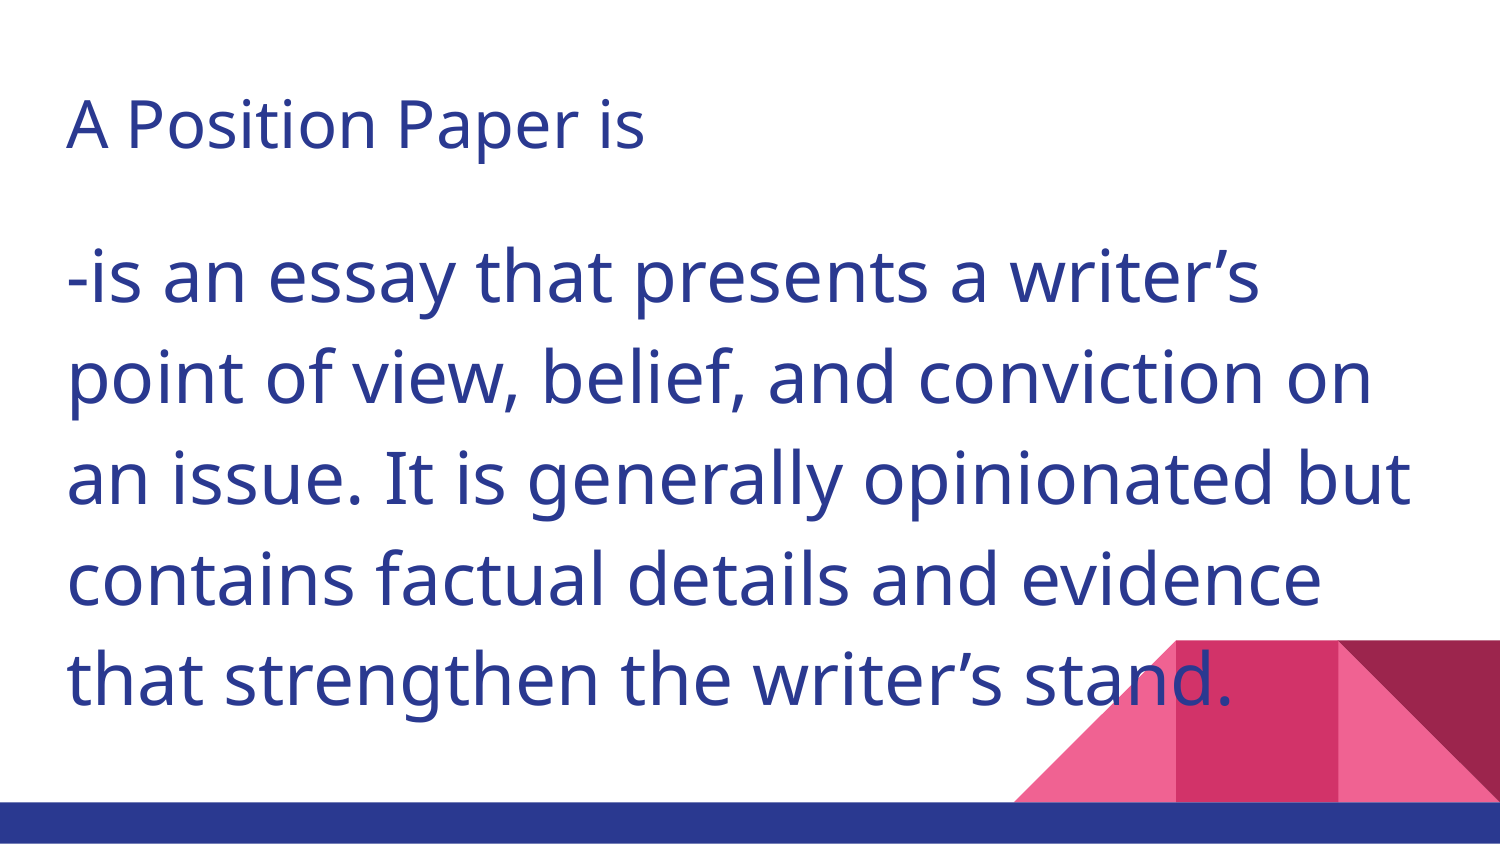

# A Position Paper is
-is an essay that presents a writer’s point of view, belief, and conviction on an issue. It is generally opinionated but contains factual details and evidence that strengthen the writer’s stand.